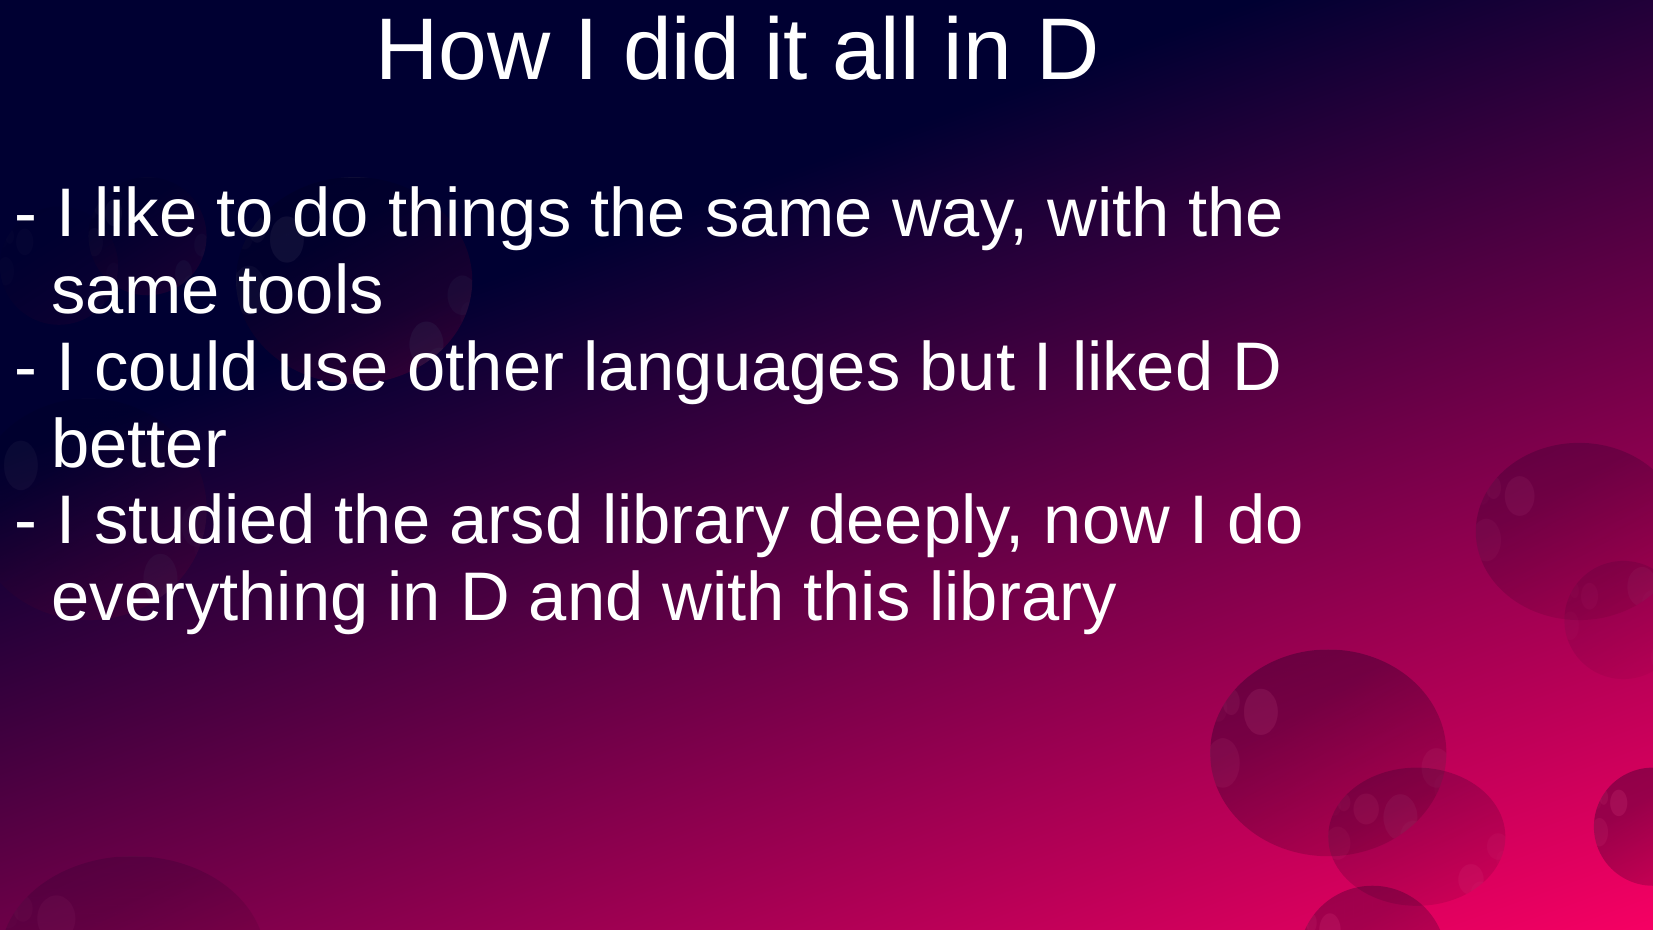

# How I did it all in D - I like to do things the same way, with the 	same tools - I could use other languages but I liked D 			better - I studied the arsd library deeply, now I do 			everything in D and with this library